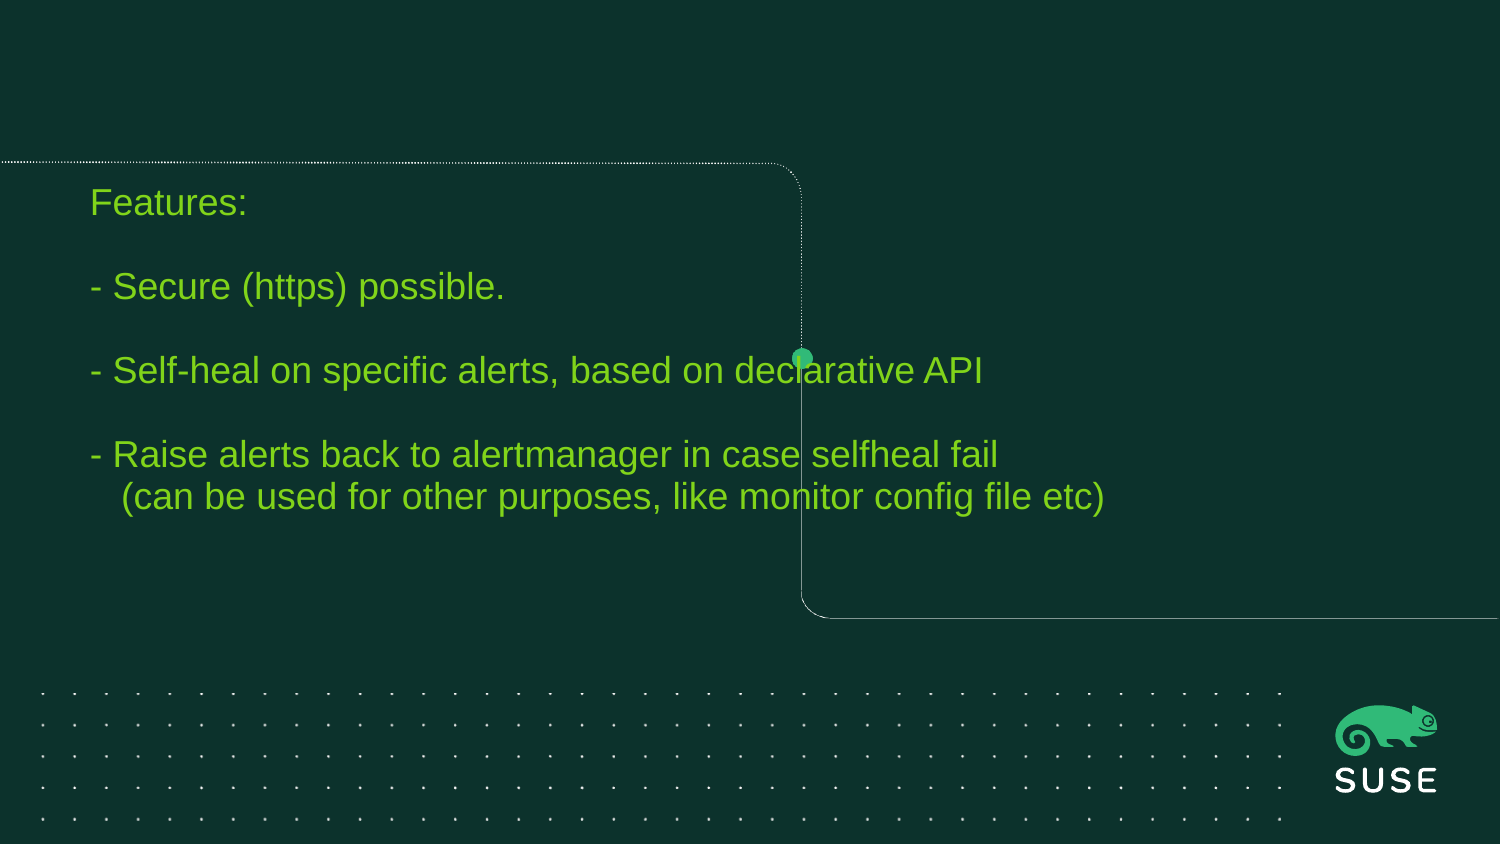

Features:
- Secure (https) possible.
- Self-heal on specific alerts, based on declarative API
- Raise alerts back to alertmanager in case selfheal fail
 (can be used for other purposes, like monitor config file etc)